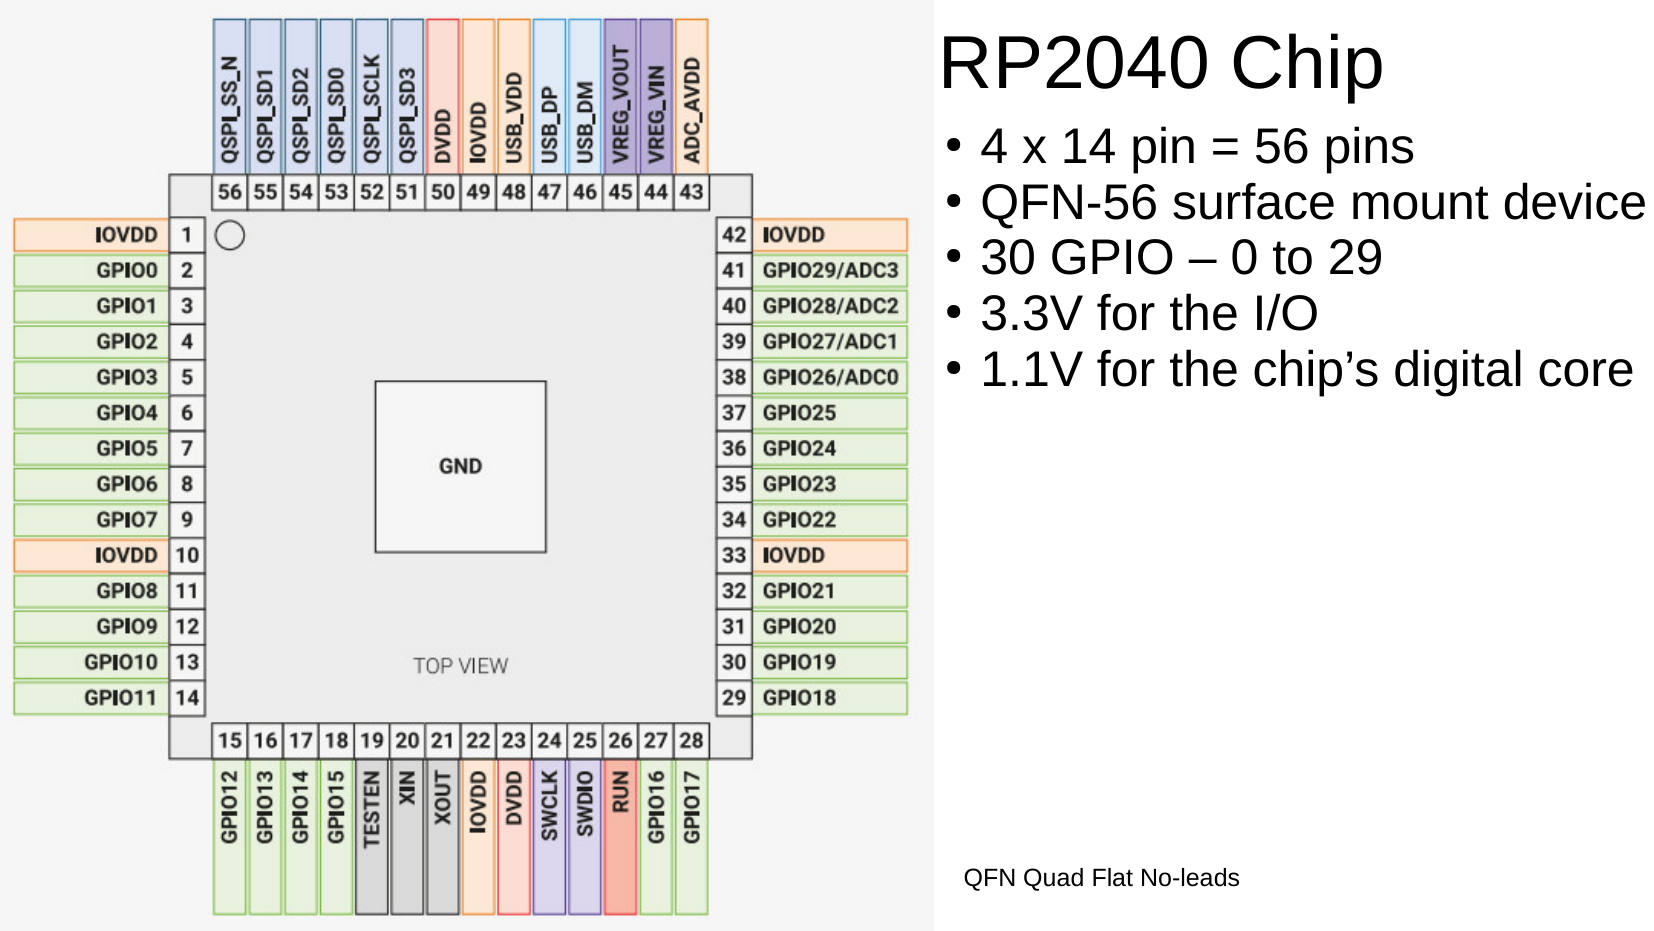

# RP2040 Chip
4 x 14 pin = 56 pins
QFN-56 surface mount device
30 GPIO – 0 to 29
3.3V for the I/O
1.1V for the chip’s digital core
QFN Quad Flat No-leads